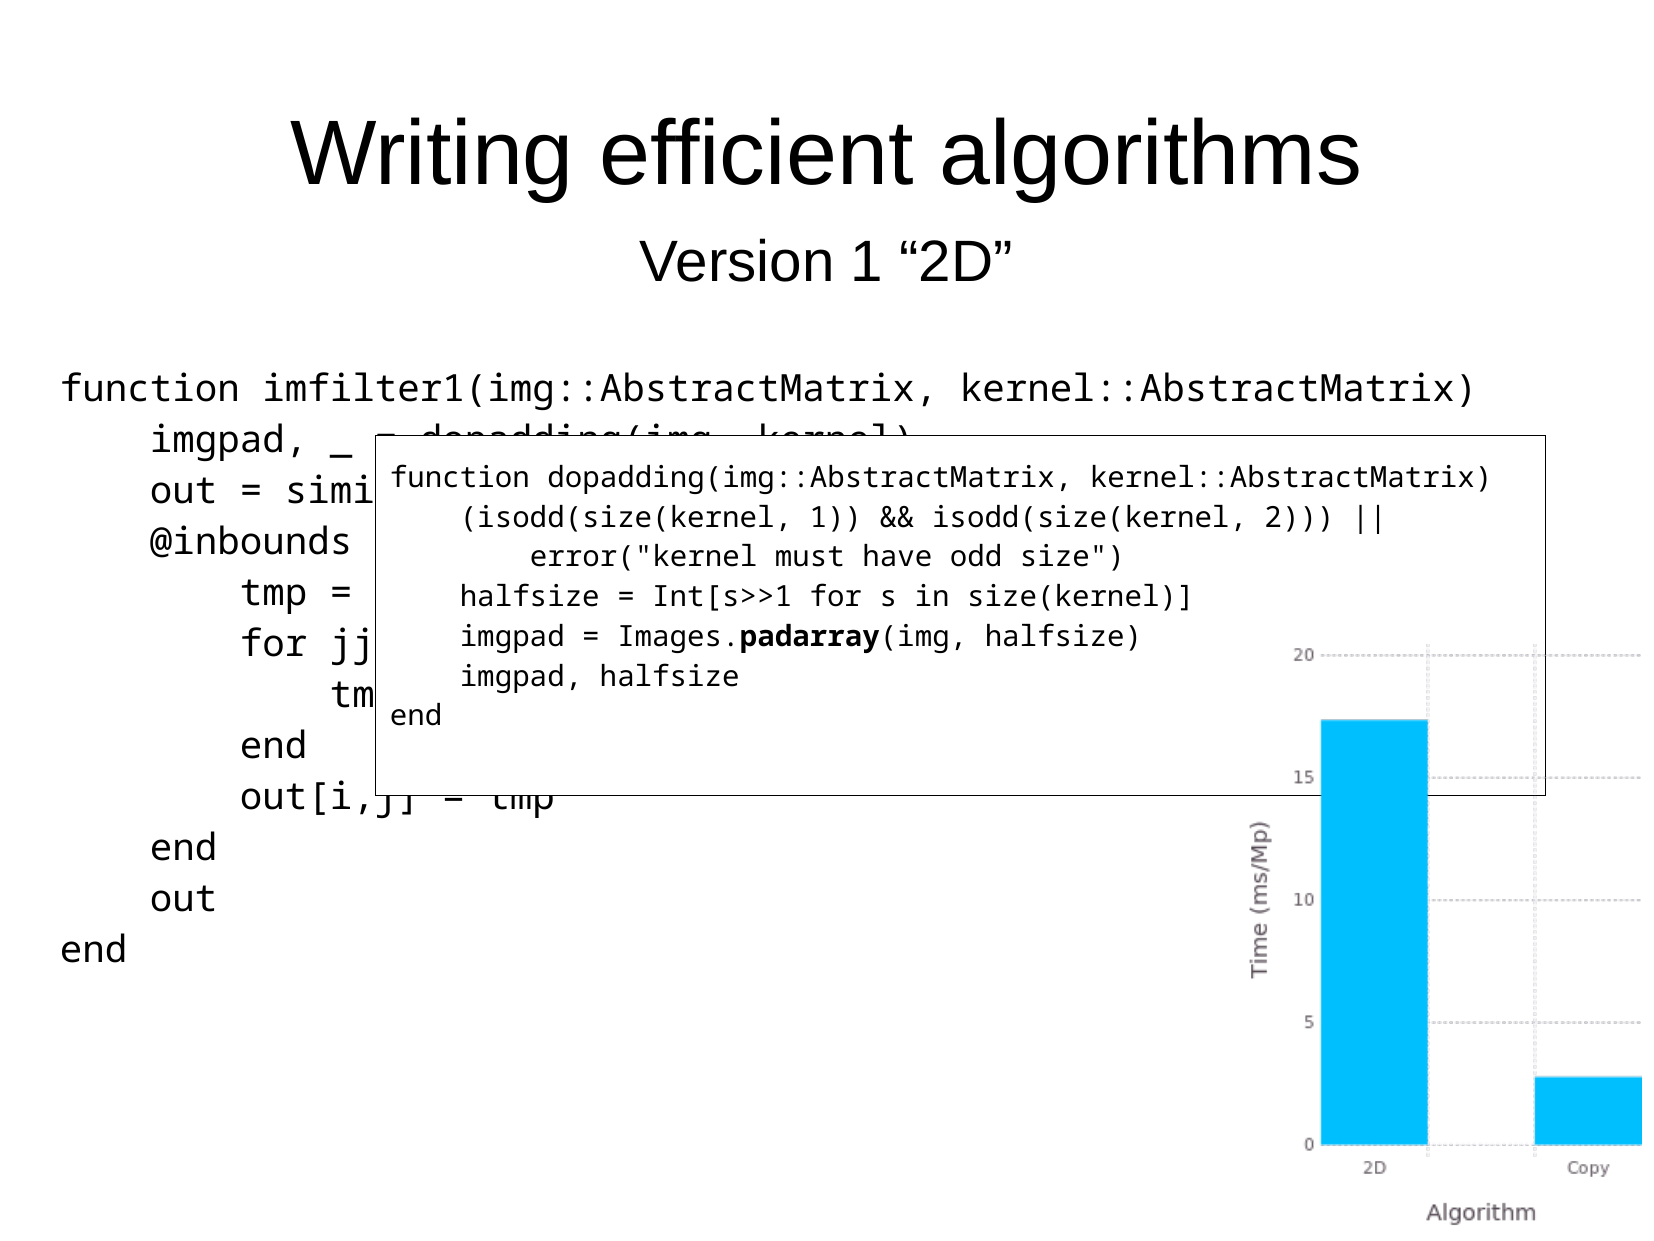

# Writing efficient algorithms
Version 1 “2D”
function imfilter1(img::AbstractMatrix, kernel::AbstractMatrix)
 imgpad, _ = dopadding(img, kernel)
 out = similar(img, Float64)
 @inbounds for j = 1:size(out, 2), i = 1:size(out, 1)
 tmp = 0.0
 for jj = 1:size(kernel, 2), ii = 1:size(kernel, 1)
 tmp += imgpad[i+ii-1, j+jj-1]*kernel[ii,jj]
 end
 out[i,j] = tmp
 end
 out
end
function dopadding(img::AbstractMatrix, kernel::AbstractMatrix)
 (isodd(size(kernel, 1)) && isodd(size(kernel, 2))) ||
 error("kernel must have odd size")
 halfsize = Int[s>>1 for s in size(kernel)]
 imgpad = Images.padarray(img, halfsize)
 imgpad, halfsize
end